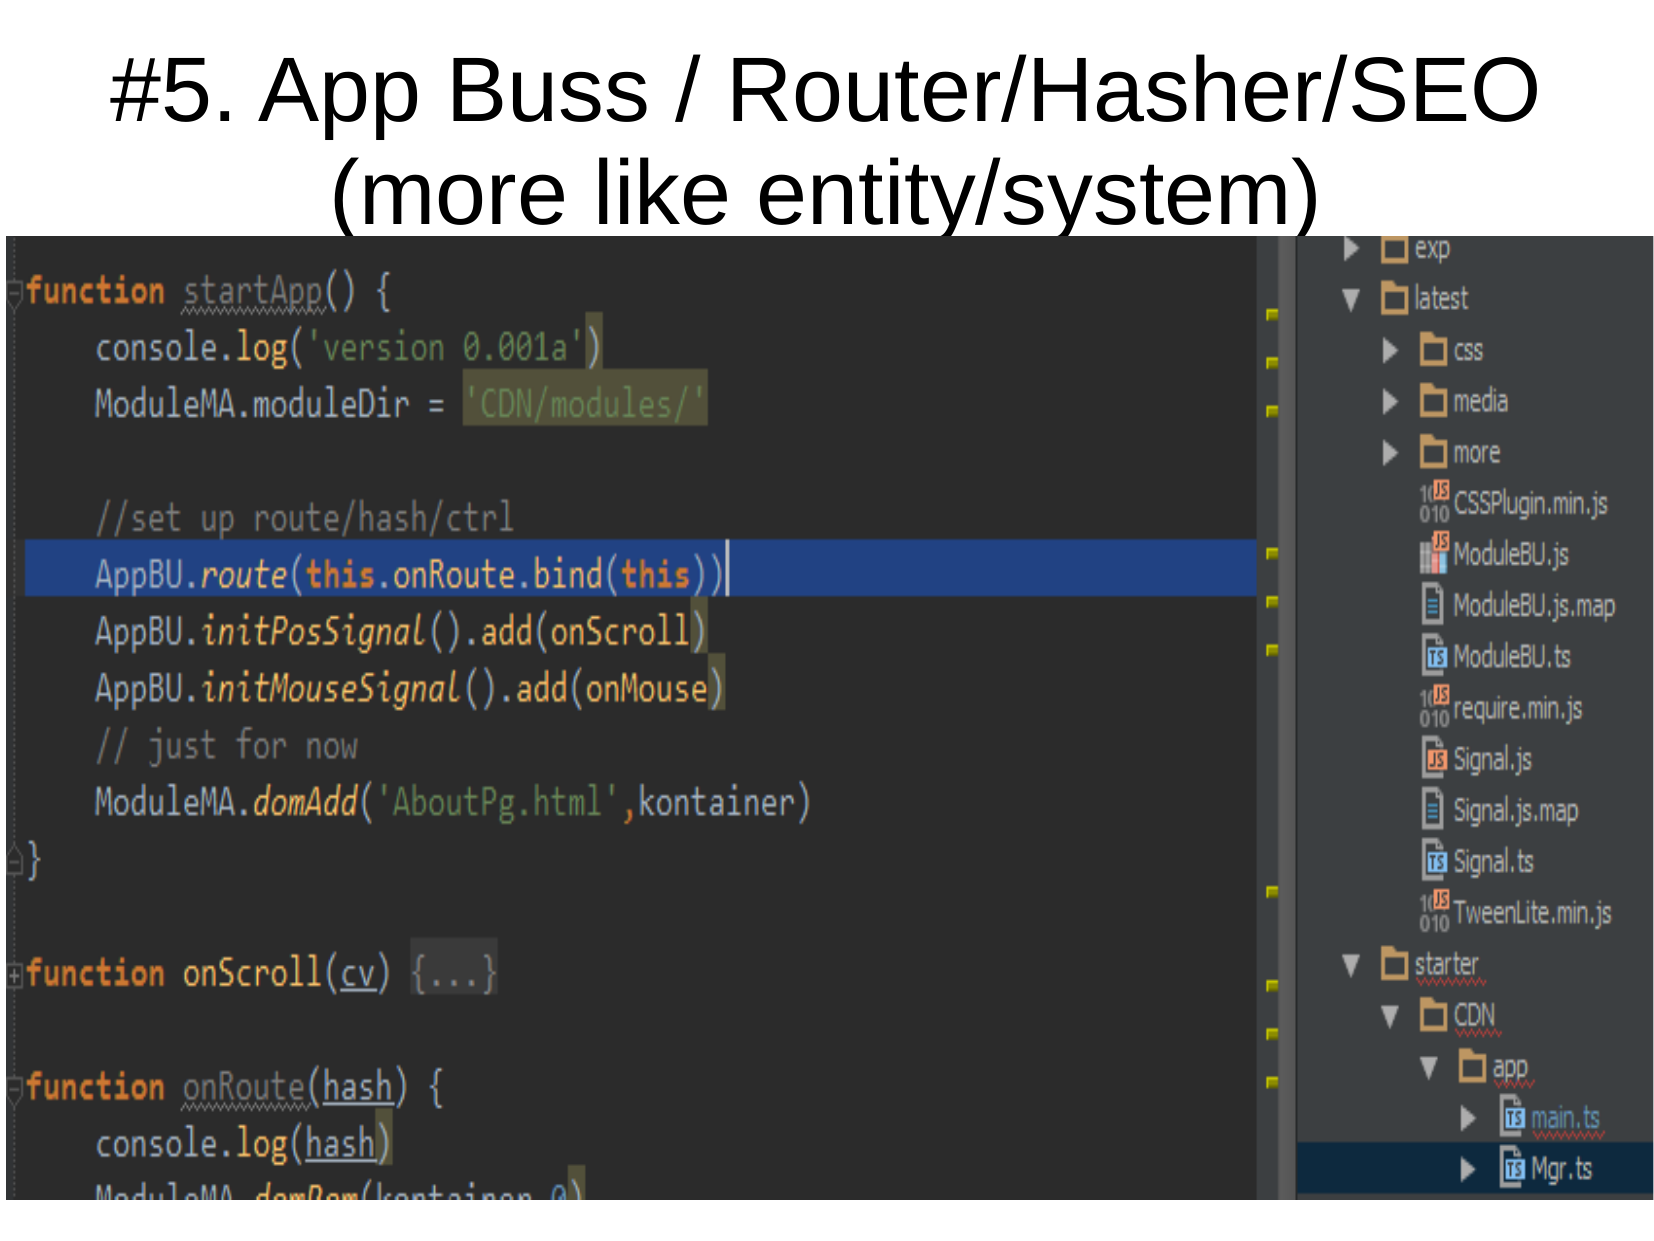

# #5. App Buss / Router/Hasher/SEO (more like entity/system)